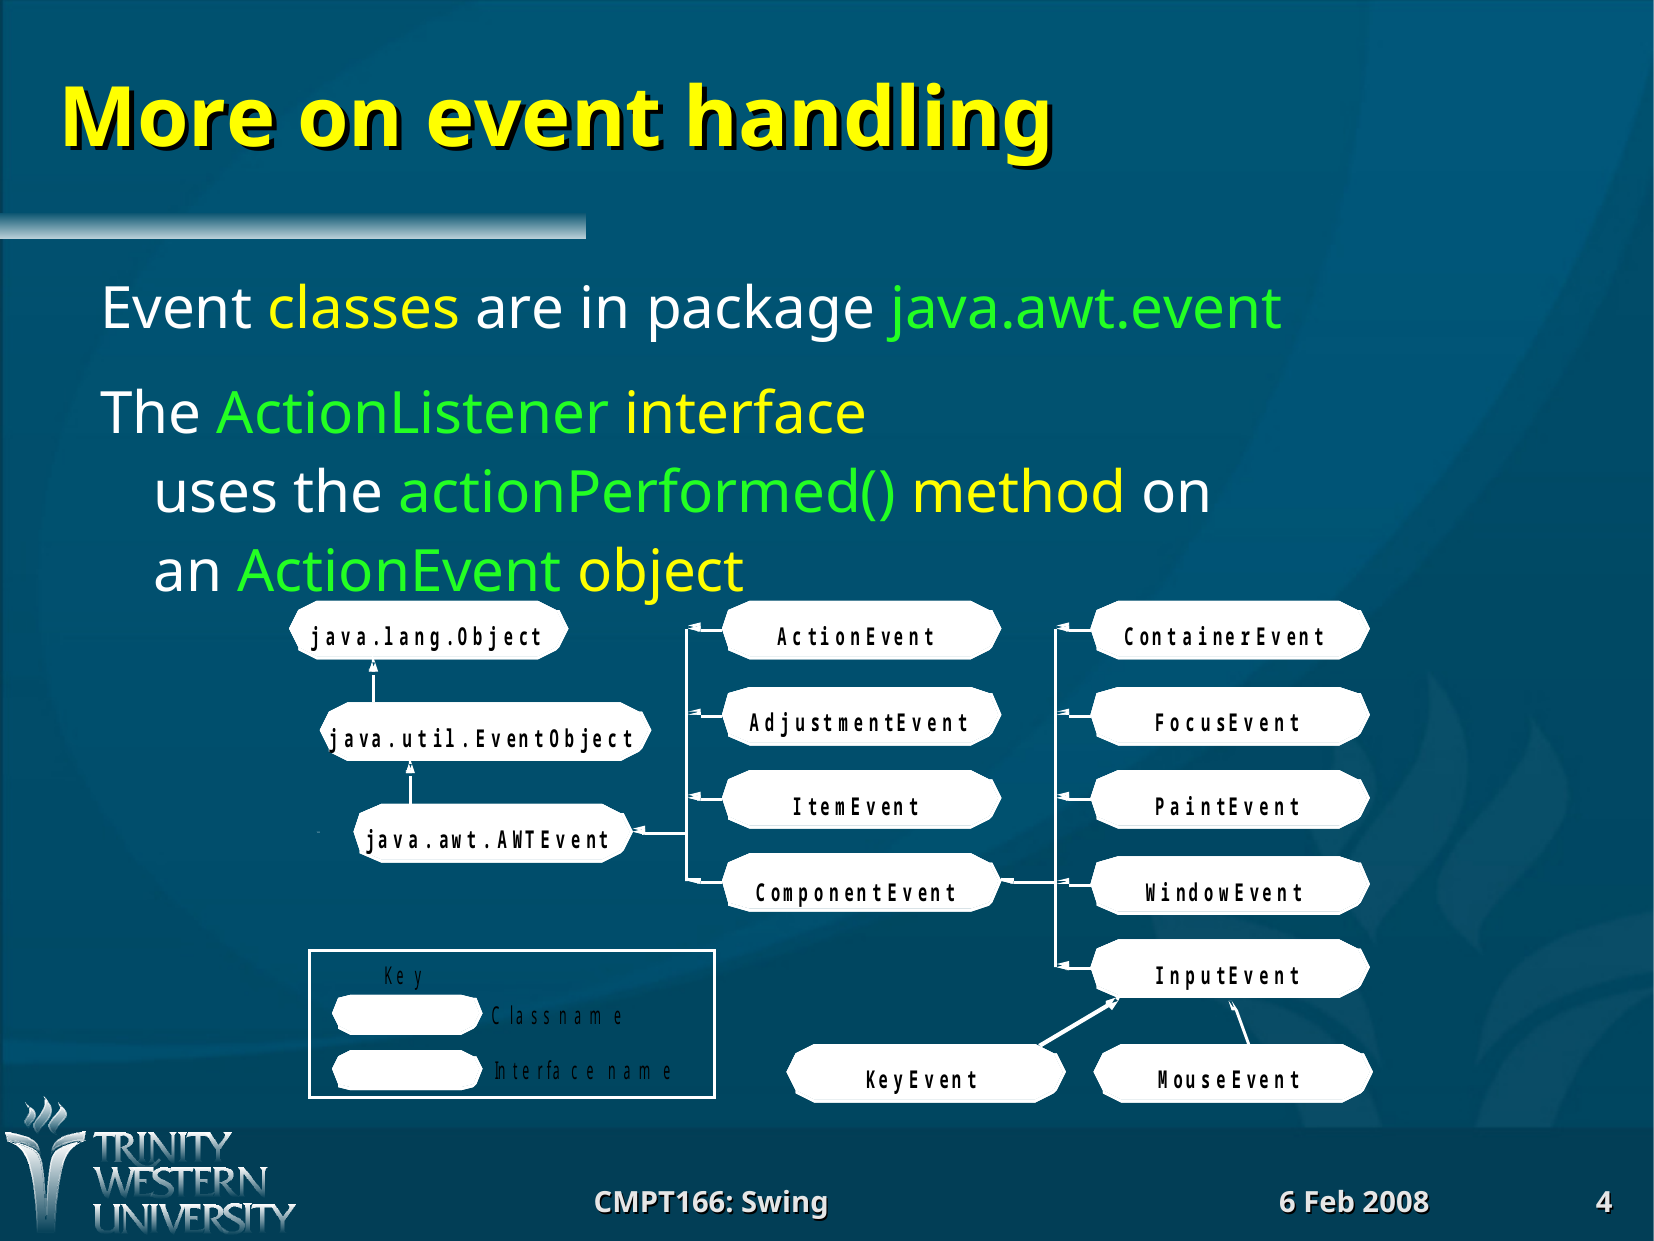

# More on event handling
Event classes are in package java.awt.event
The ActionListener interface
uses the actionPerformed() method on
an ActionEvent object
CMPT166: Swing
6 Feb 2008
4